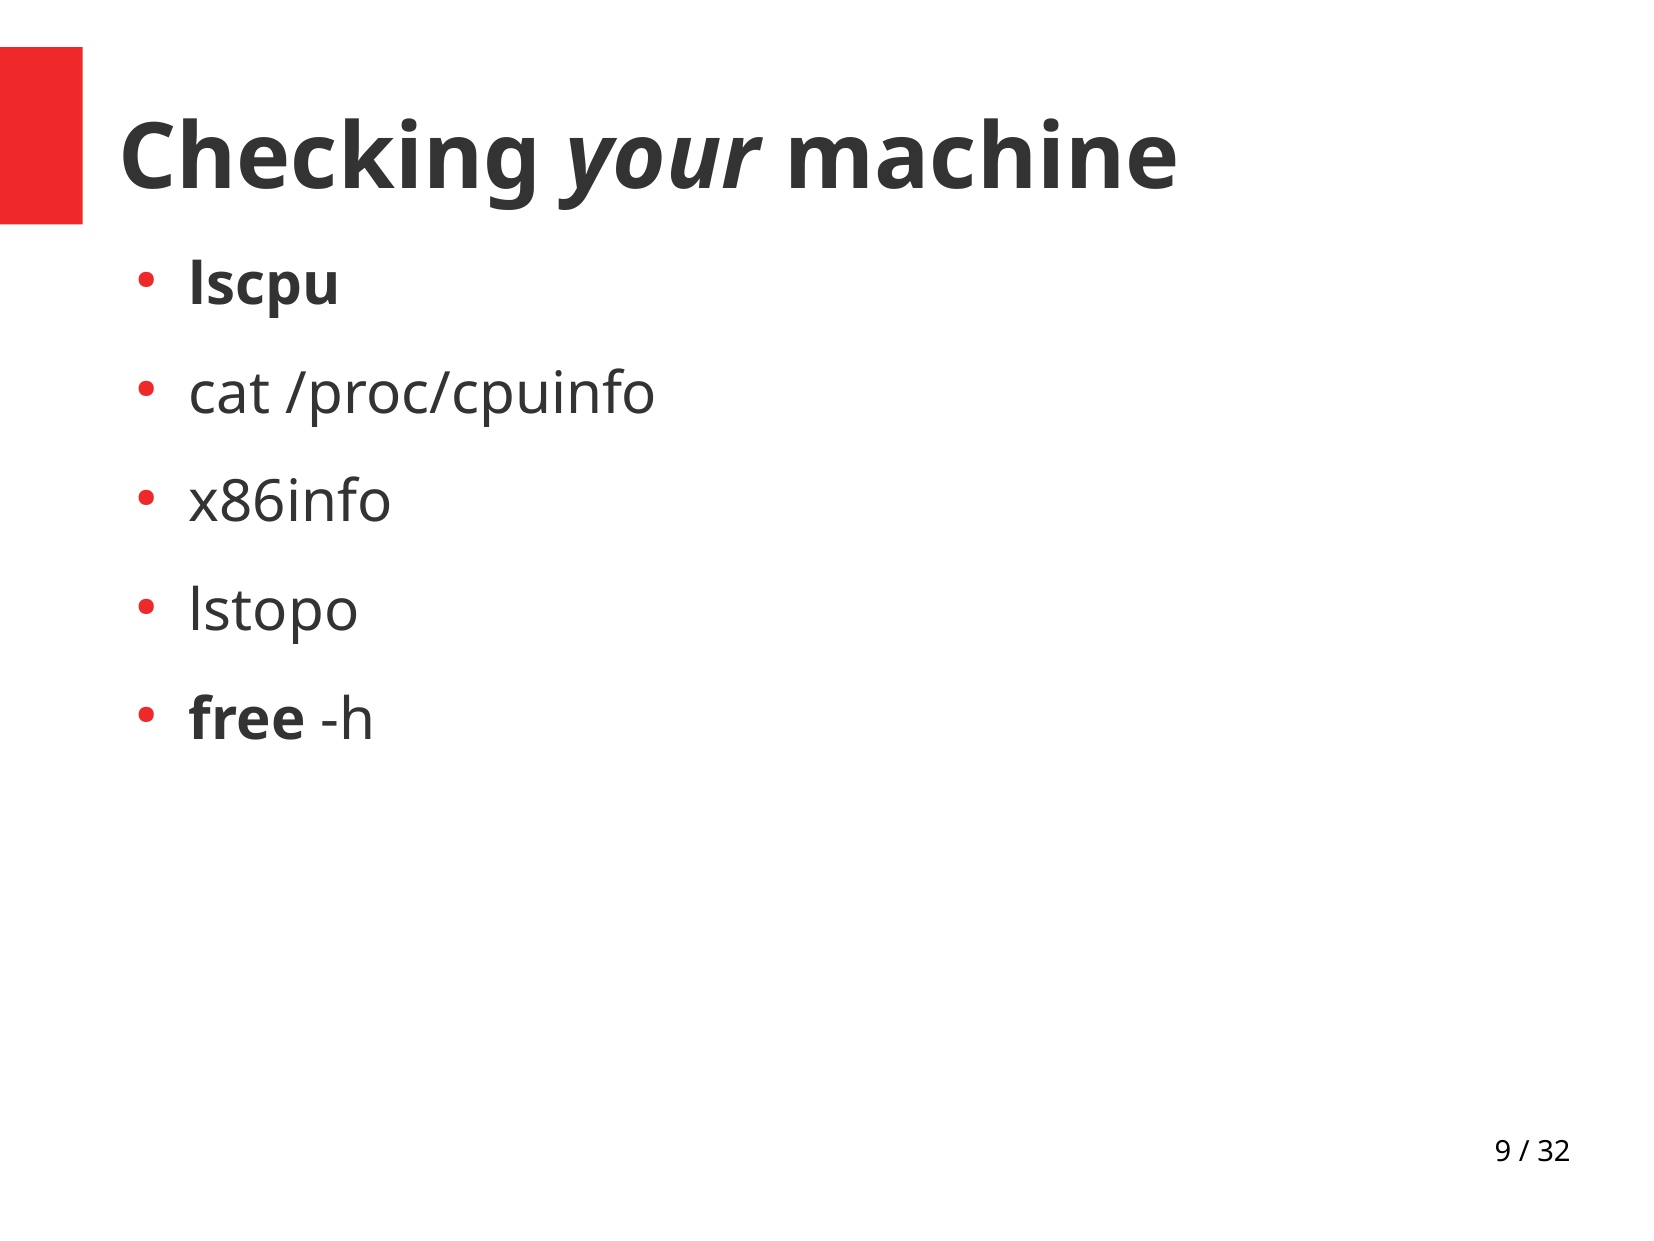

# Checking your machine
lscpu
cat /proc/cpuinfo
x86info
lstopo
free -h
9